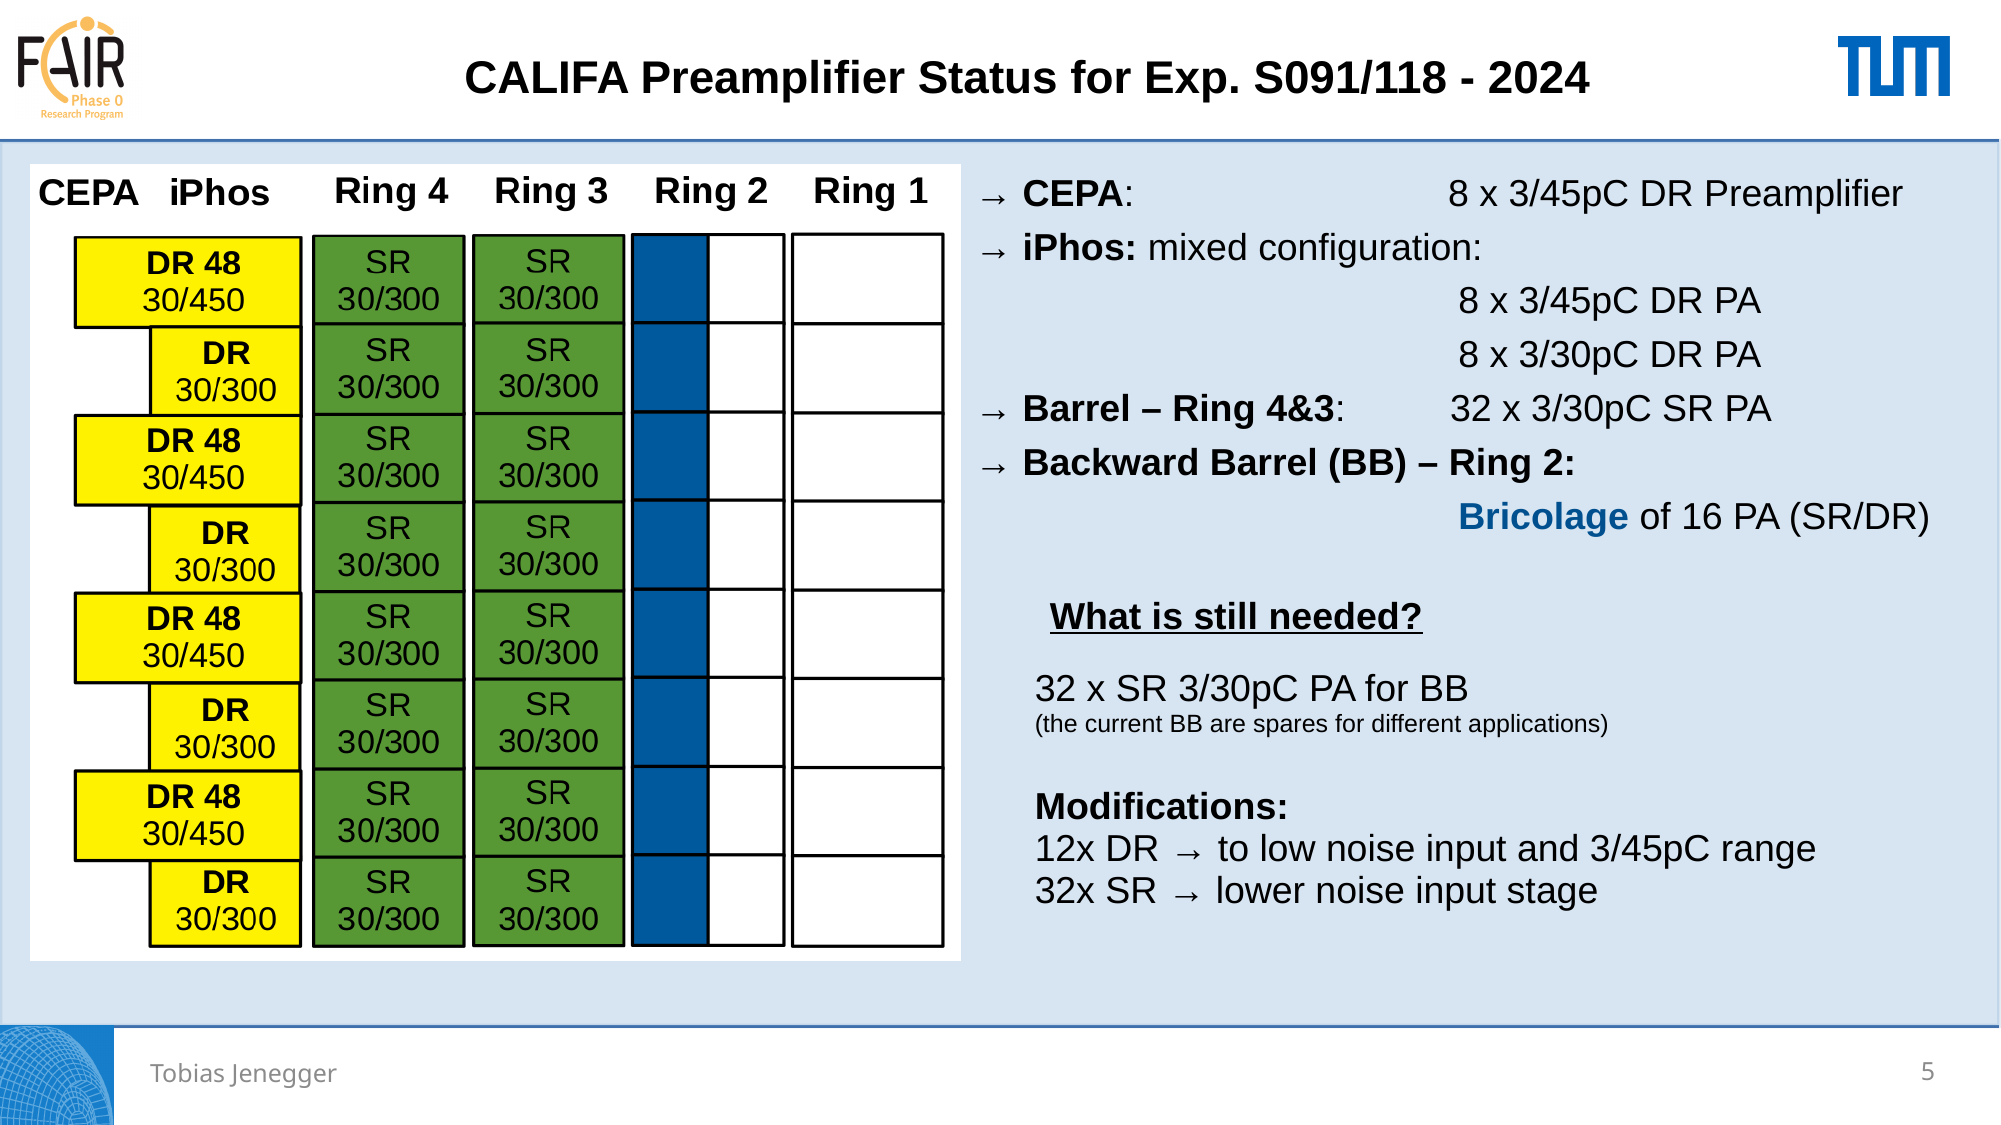

CALIFA Preamplifier Status for Exp. S091/118 - 2024
→ CEPA: 8 x 3/45pC DR Preamplifier
→ iPhos: mixed configuration:
 		 8 x 3/45pC DR PA
		 8 x 3/30pC DR PA
→ Barrel – Ring 4&3: 32 x 3/30pC SR PA
→ Backward Barrel (BB) – Ring 2:
		 Bricolage of 16 PA (SR/DR)
What is still needed?
32 x SR 3/30pC PA for BB
(the current BB are spares for different applications)
Modifications:
12x DR → to low noise input and 3/45pC range
32x SR → lower noise input stage
5